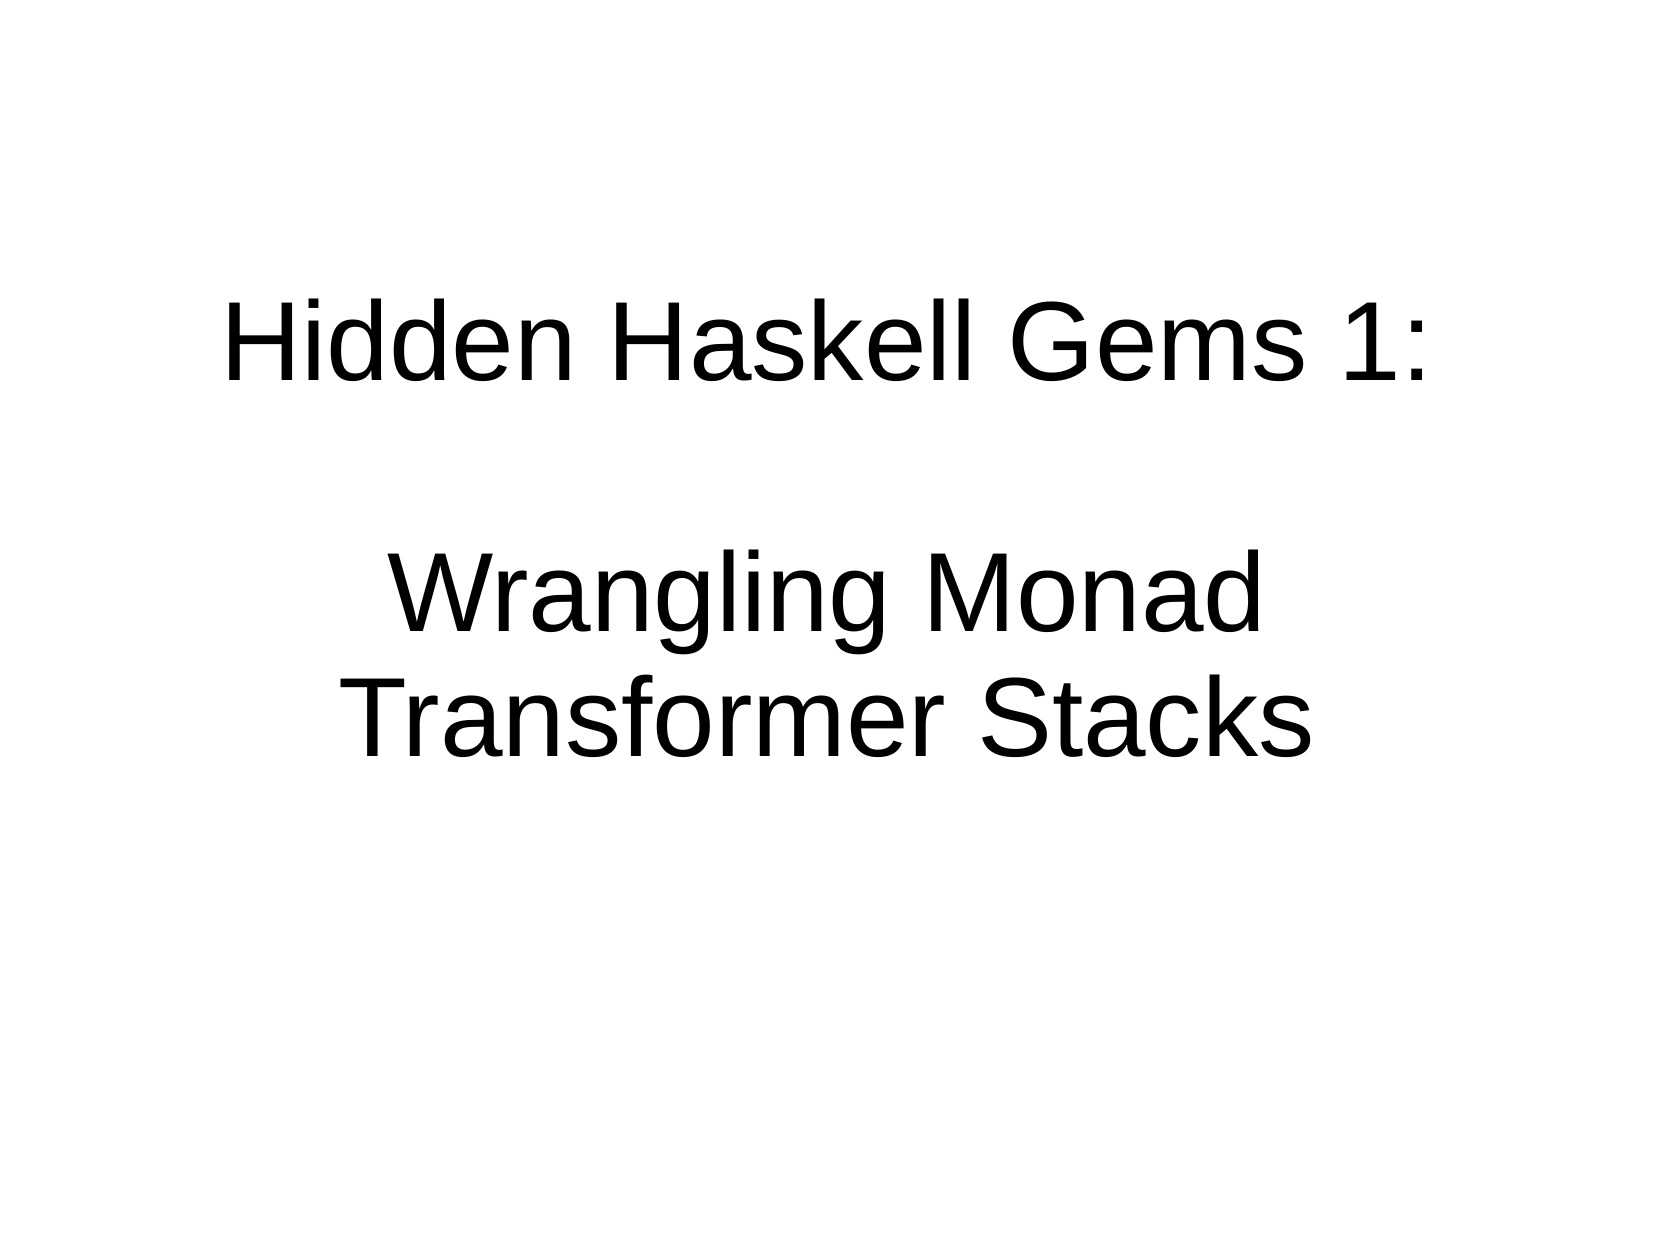

# Hidden Haskell Gems 1:
Wrangling Monad
Transformer Stacks